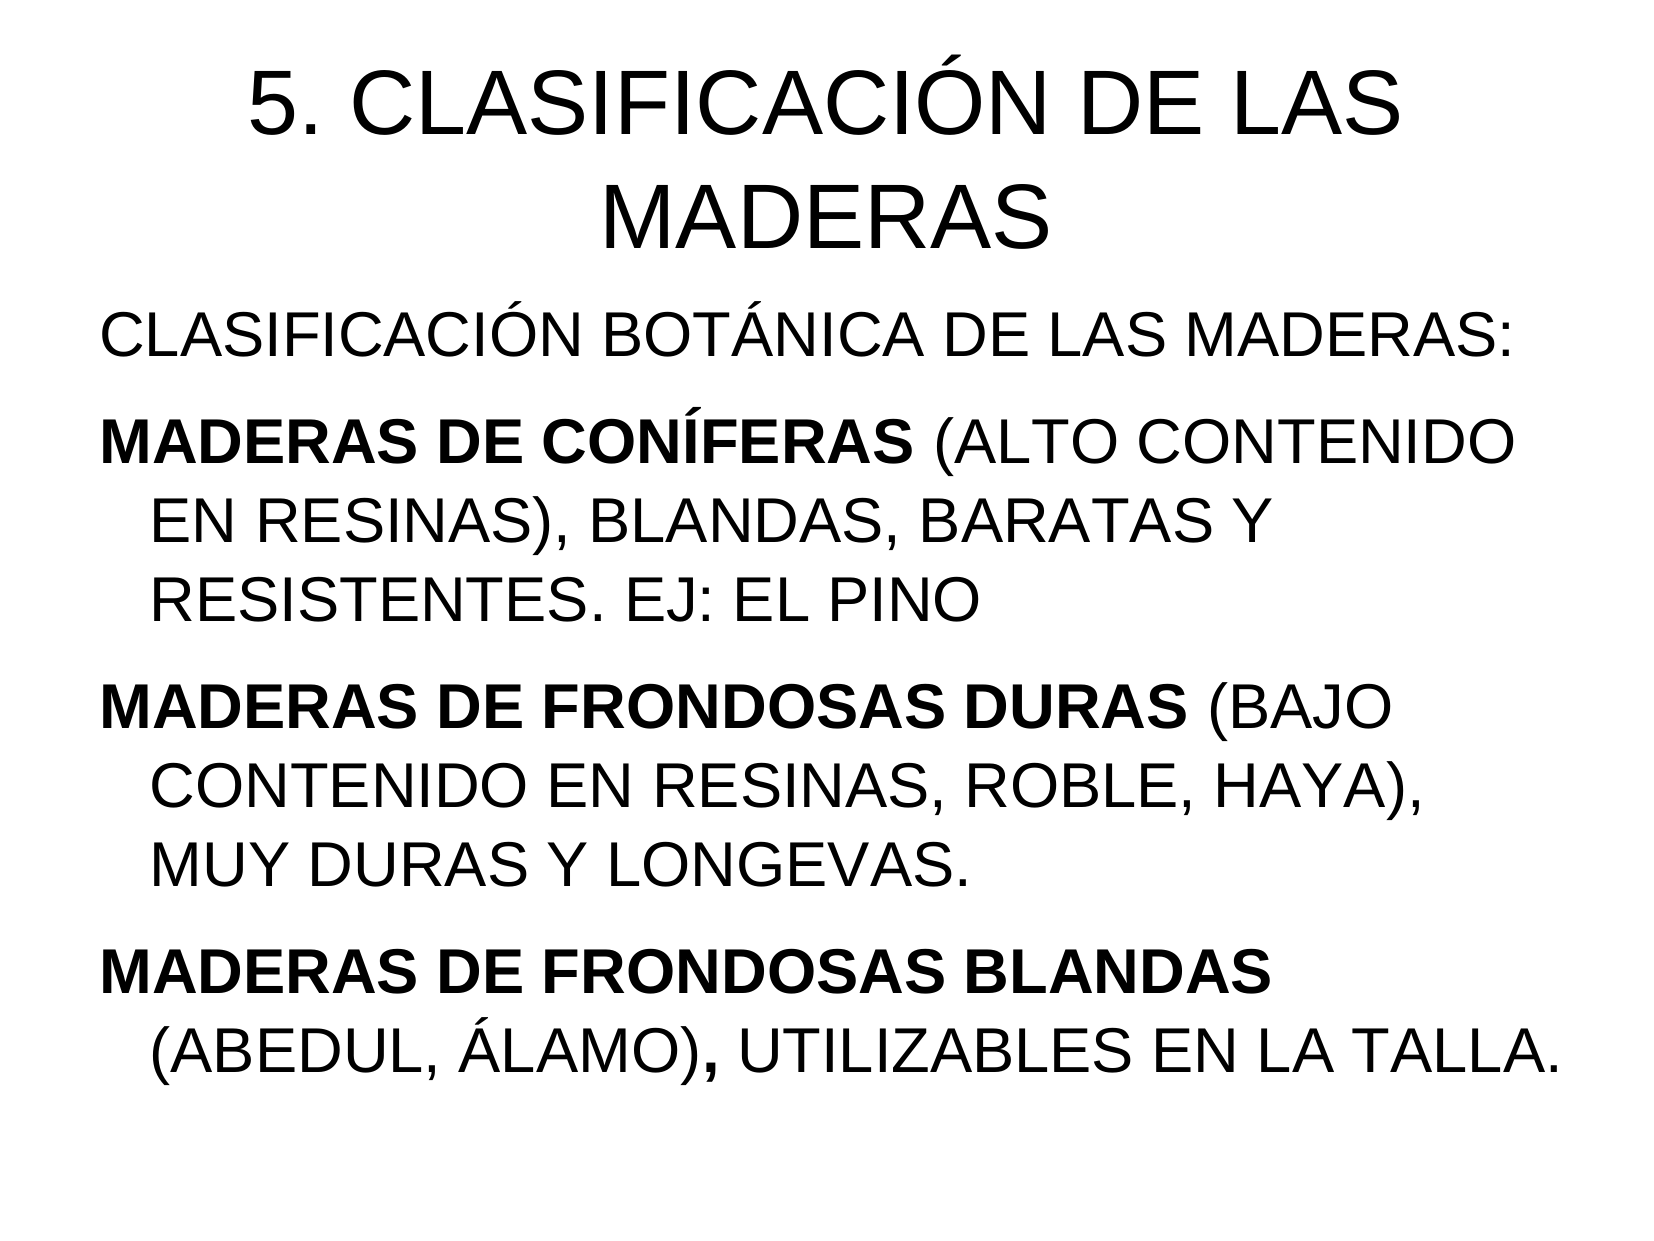

# 5. CLASIFICACIÓN DE LAS MADERAS
CLASIFICACIÓN BOTÁNICA DE LAS MADERAS:
MADERAS DE CONÍFERAS (ALTO CONTENIDO EN RESINAS), BLANDAS, BARATAS Y RESISTENTES. EJ: EL PINO
MADERAS DE FRONDOSAS DURAS (BAJO CONTENIDO EN RESINAS, ROBLE, HAYA), MUY DURAS Y LONGEVAS.
MADERAS DE FRONDOSAS BLANDAS (ABEDUL, ÁLAMO), UTILIZABLES EN LA TALLA.